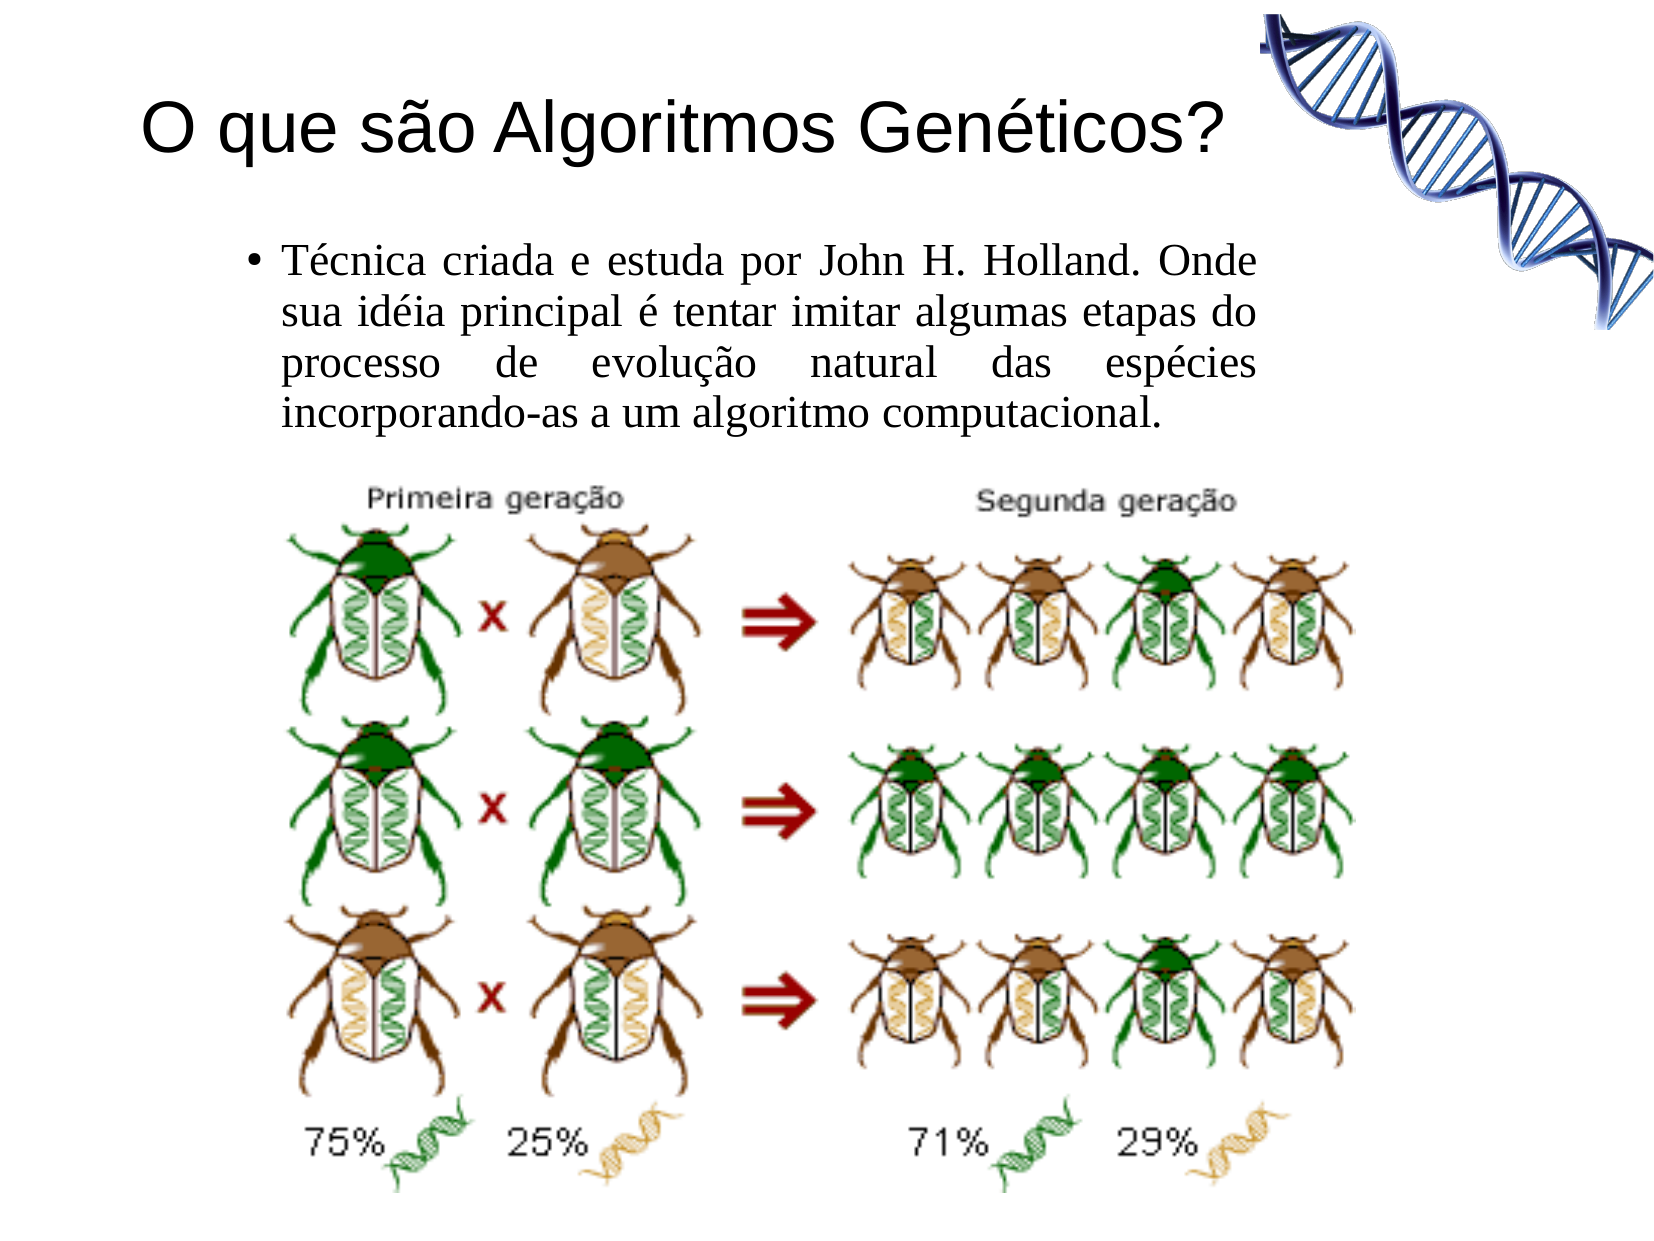

# O que são Algoritmos Genéticos?
Técnica criada e estuda por John H. Holland. Onde sua idéia principal é tentar imitar algumas etapas do processo de evolução natural das espécies incorporando-as a um algoritmo computacional.